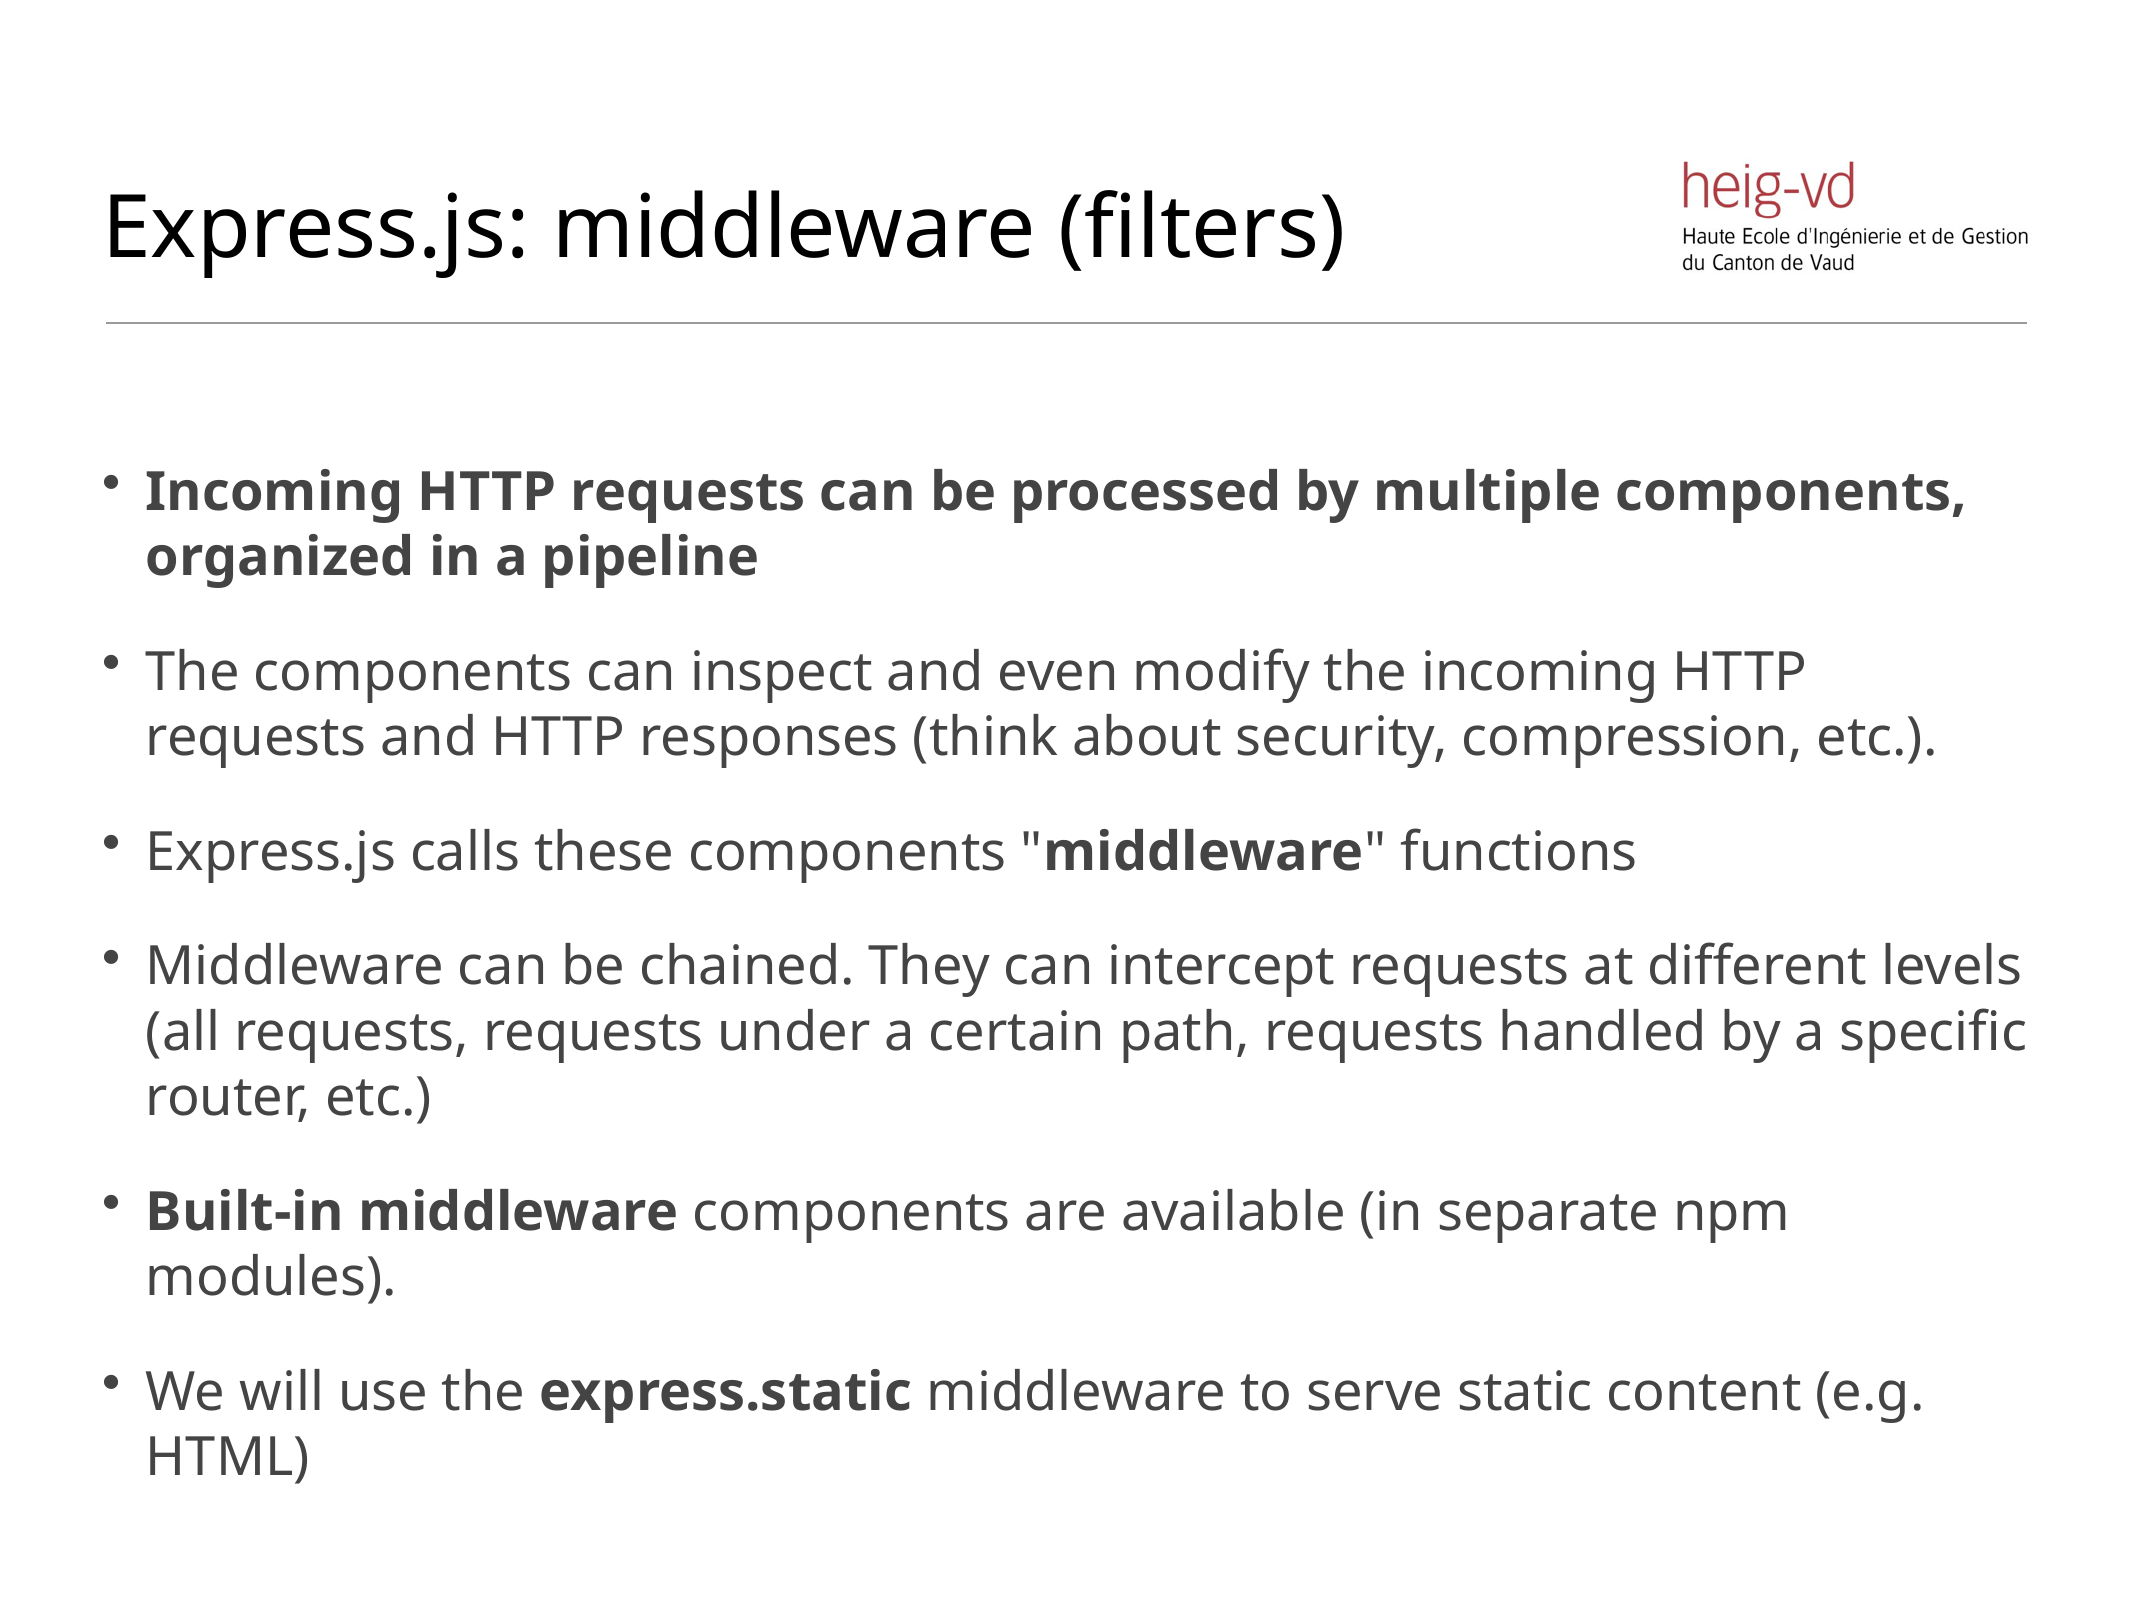

# Express.js: middleware (filters)
Incoming HTTP requests can be processed by multiple components, organized in a pipeline
The components can inspect and even modify the incoming HTTP requests and HTTP responses (think about security, compression, etc.).
Express.js calls these components "middleware" functions
Middleware can be chained. They can intercept requests at different levels (all requests, requests under a certain path, requests handled by a specific router, etc.)
Built-in middleware components are available (in separate npm modules).
We will use the express.static middleware to serve static content (e.g. HTML)